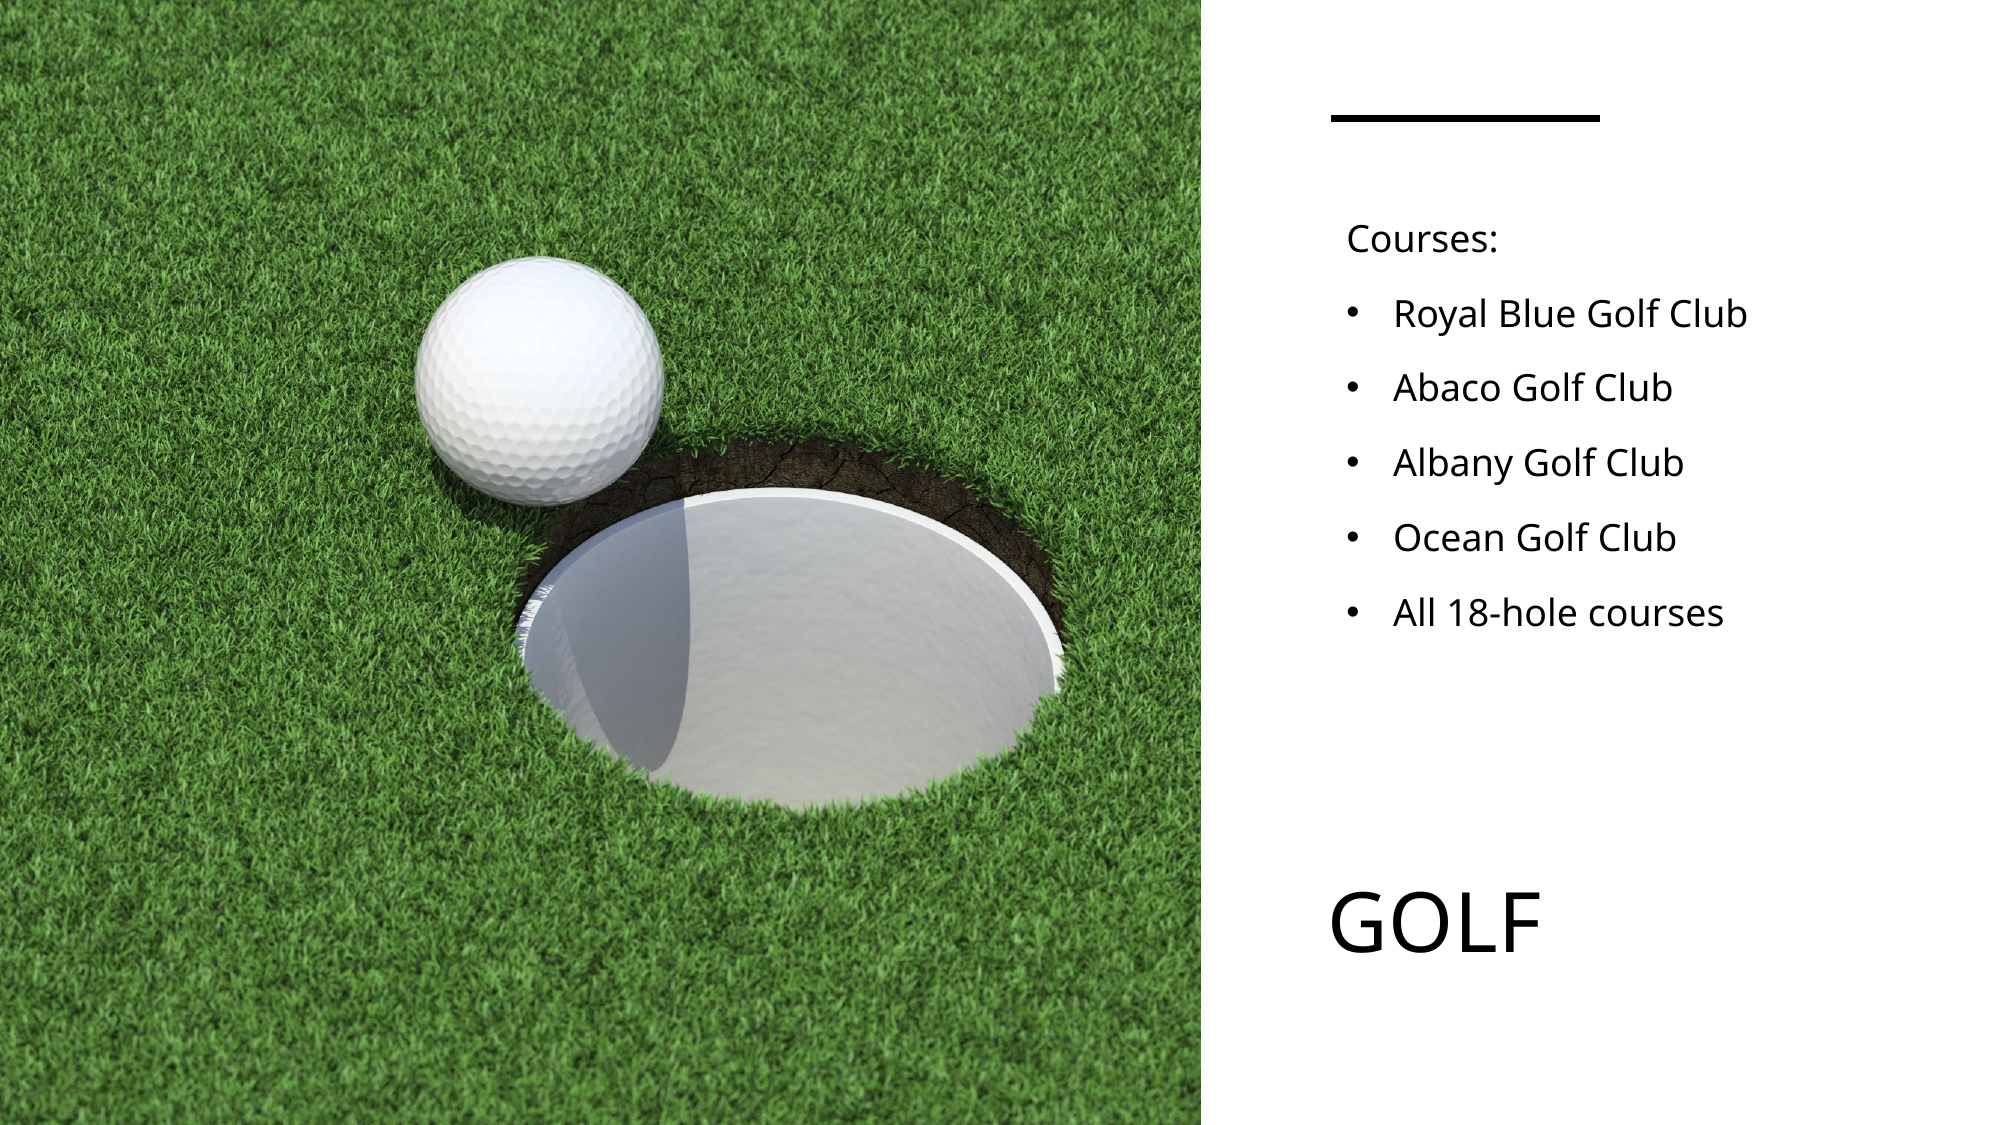

Courses:
Royal Blue Golf Club
Abaco Golf Club
Albany Golf Club
Ocean Golf Club
All 18-hole courses
# Golf